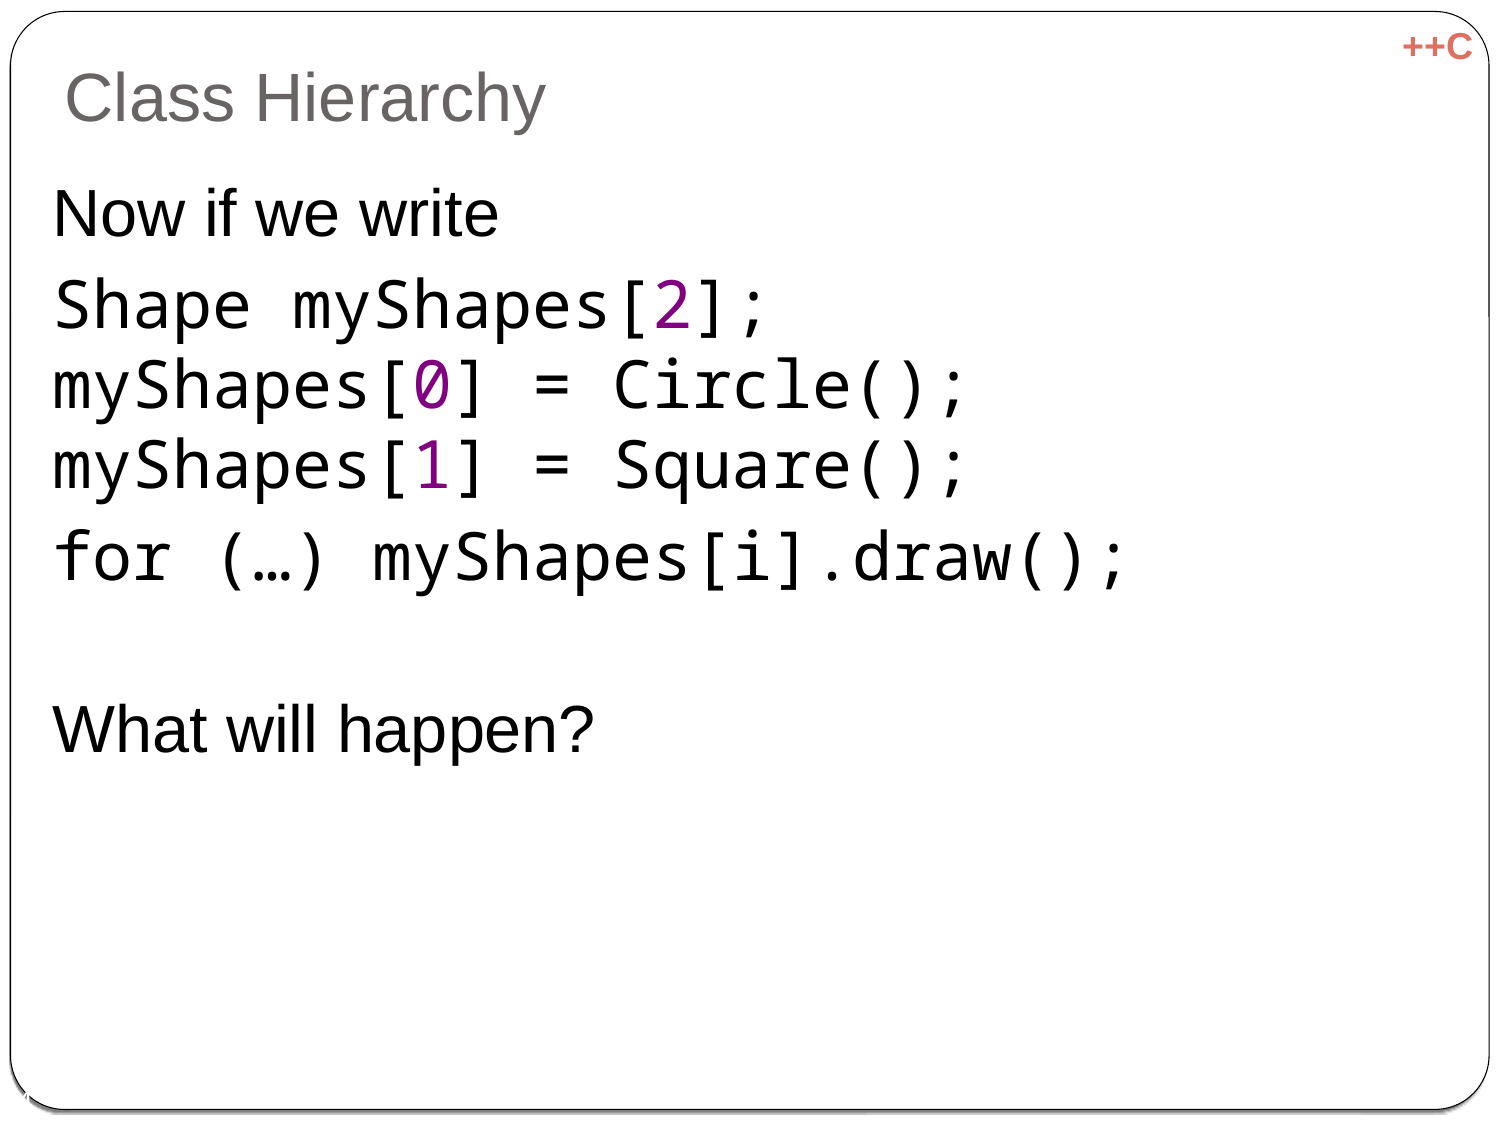

# Class Hierarchy
Now if we write
Shape myShapes[2];
myShapes[0] = Circle();
myShapes[1] = Square();
for (…) myShapes[i].draw();
What will happen?